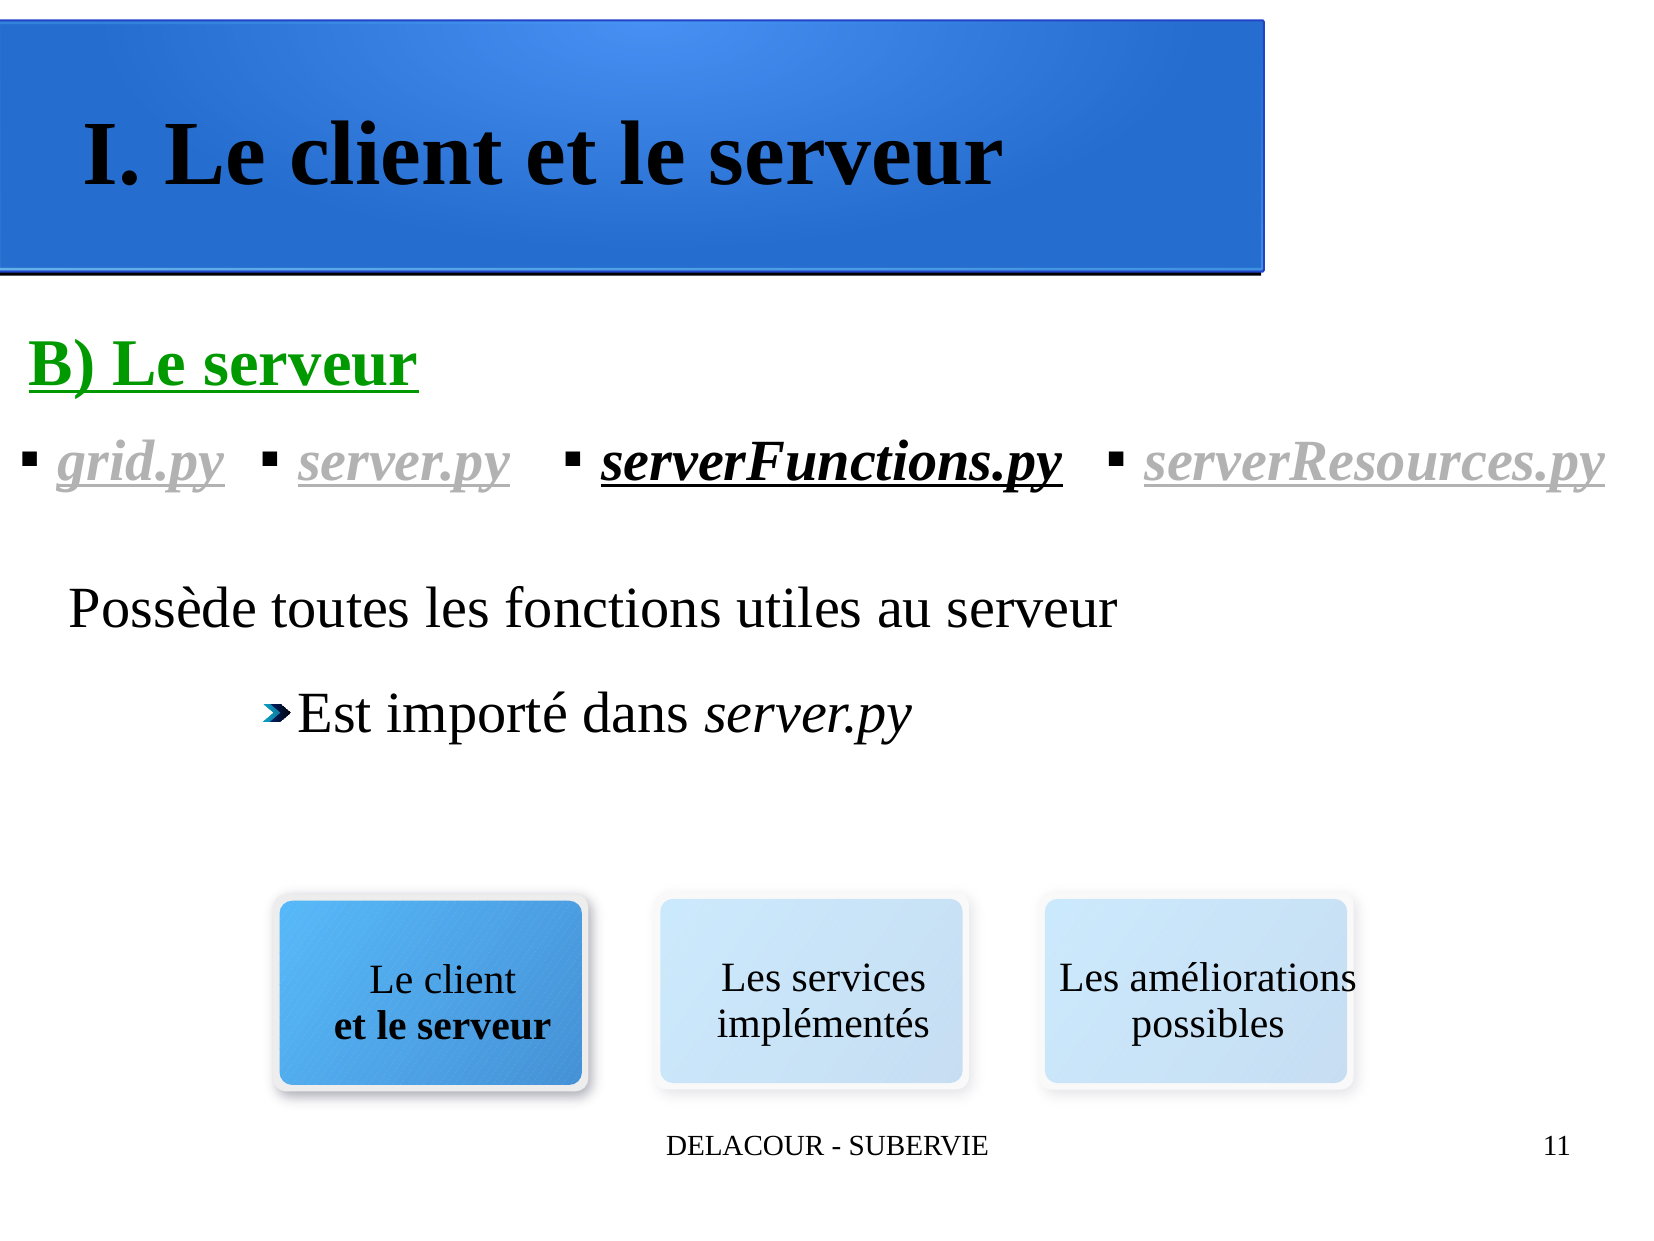

# I. Le client et le serveur
B) Le serveur
grid.py
server.py
serverFunctions.py
serverResources.py
Possède toutes les fonctions utiles au serveur
Est importé dans server.py
Les services
implémentés
Les améliorations
possibles
Le client
et le serveur
DELACOUR - SUBERVIE
11